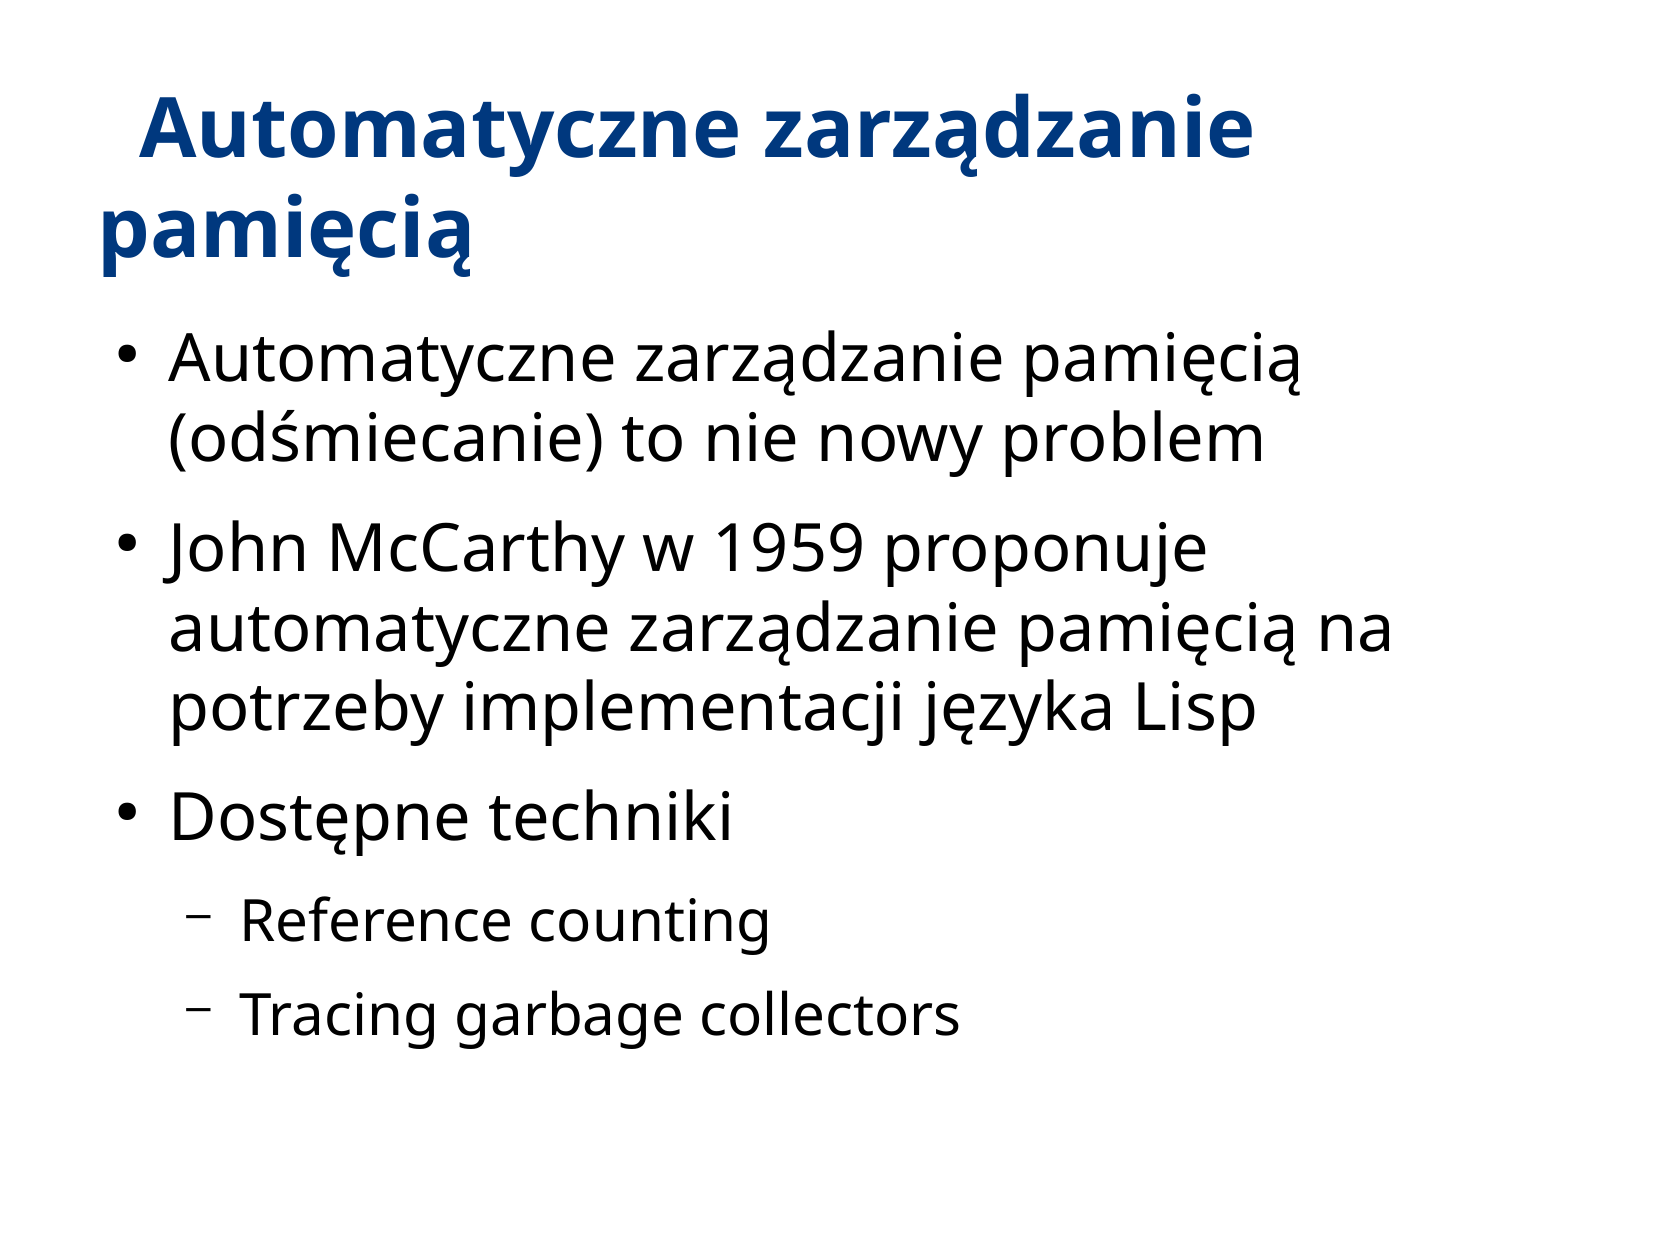

# Automatyczne zarządzanie pamięcią
Automatyczne zarządzanie pamięcią (odśmiecanie) to nie nowy problem
John McCarthy w 1959 proponuje automatyczne zarządzanie pamięcią na potrzeby implementacji języka Lisp
Dostępne techniki
Reference counting
Tracing garbage collectors